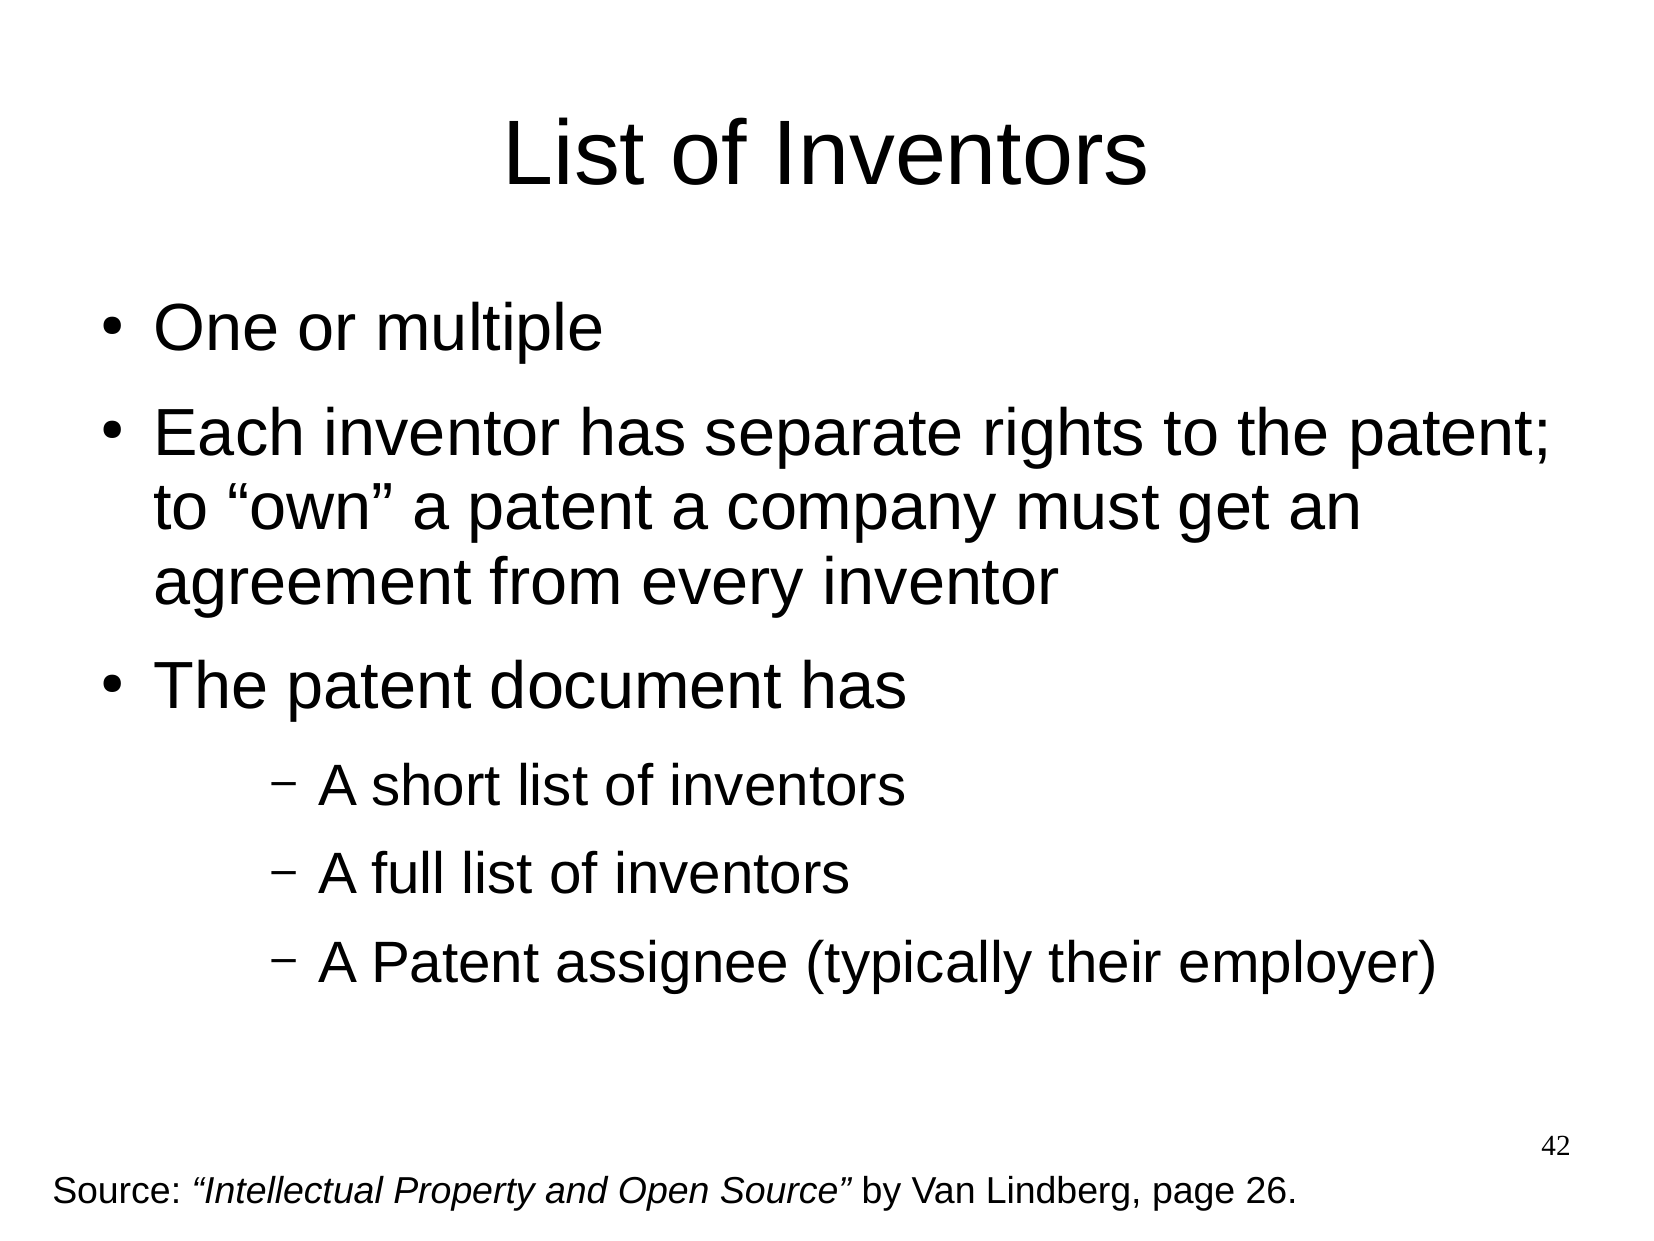

# List of Inventors
One or multiple
Each inventor has separate rights to the patent;
to “own” a patent a company must get an agreement from every inventor
The patent document has
A short list of inventors
A full list of inventors
A Patent assignee (typically their employer)
42
Source: “Intellectual Property and Open Source” by Van Lindberg, page 26.